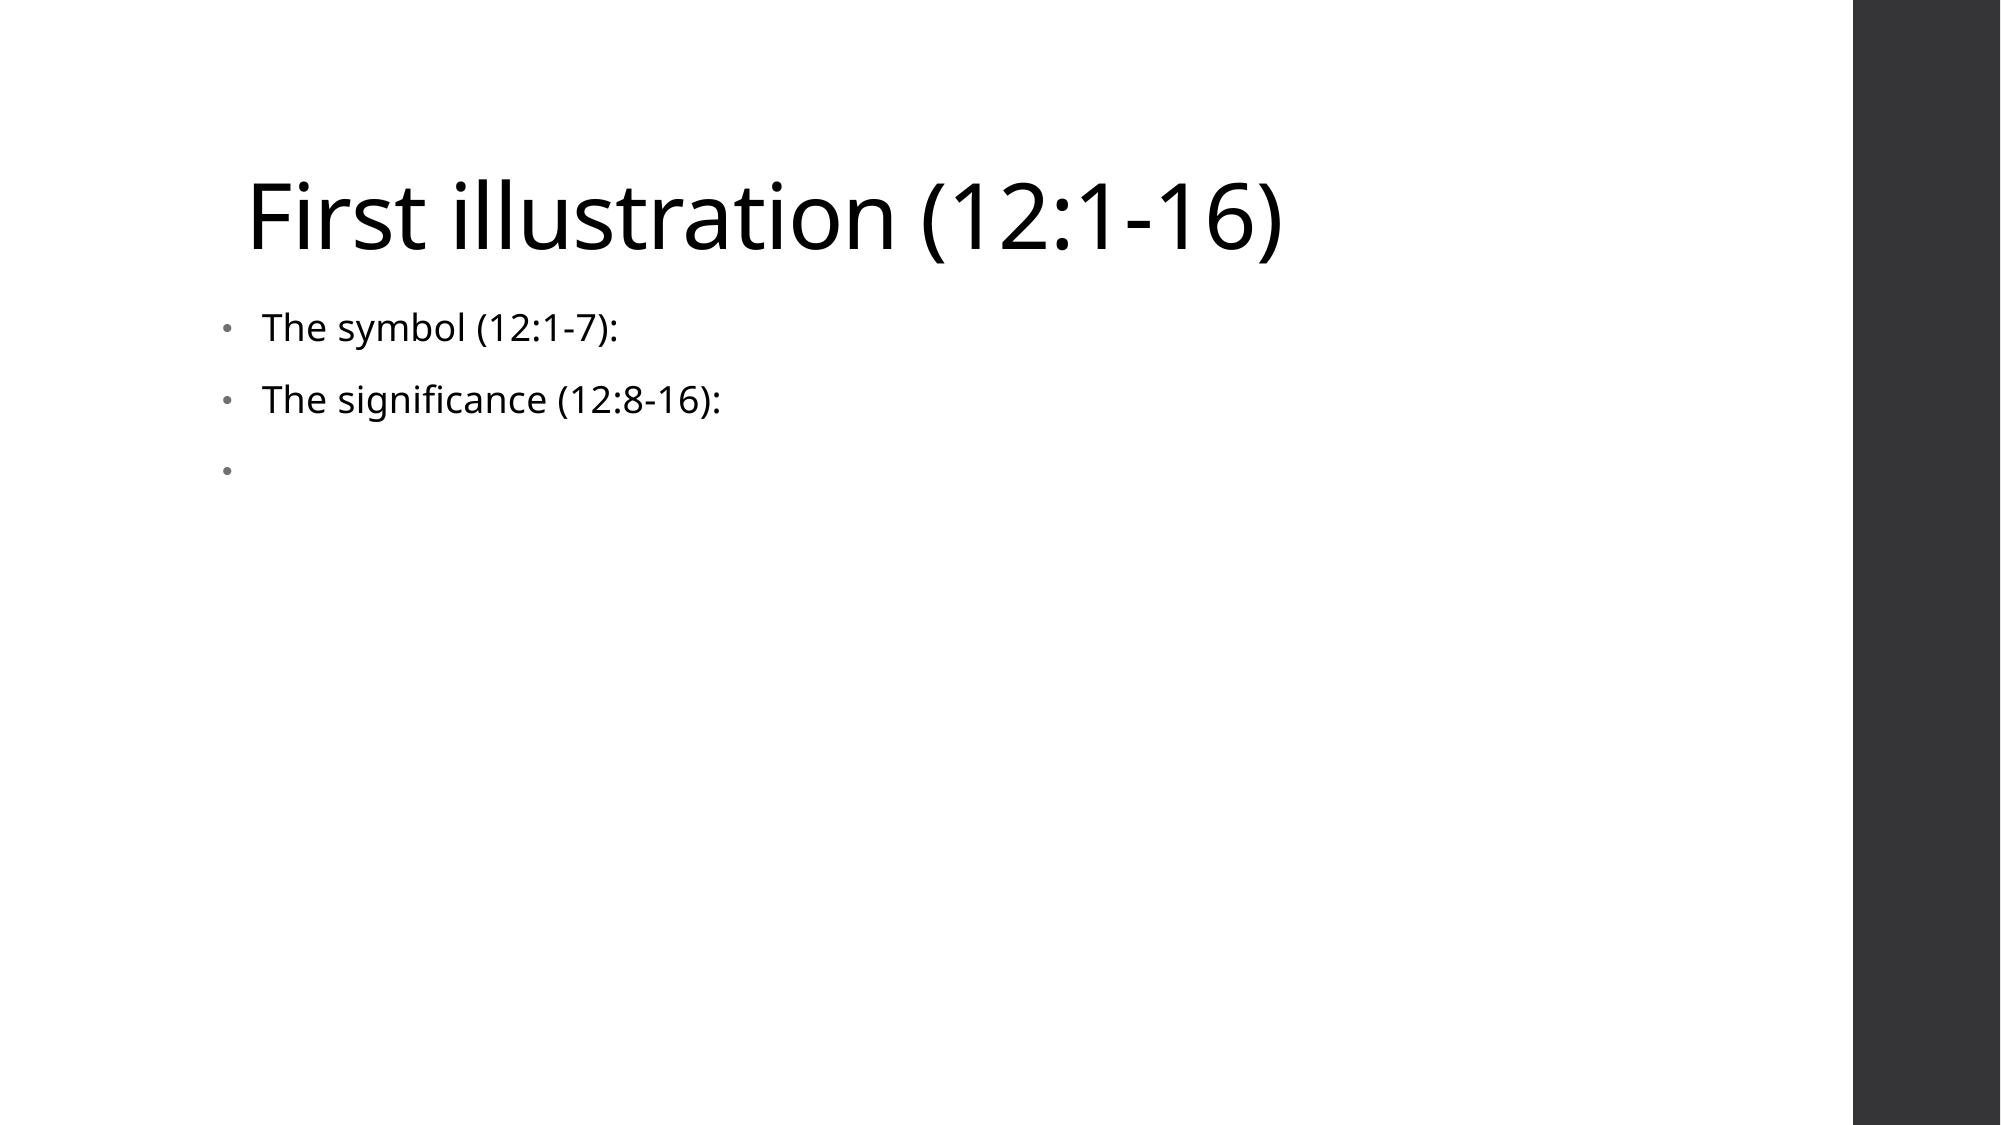

# First illustration (12:1-16)
 The symbol (12:1-7):
 The significance (12:8-16):